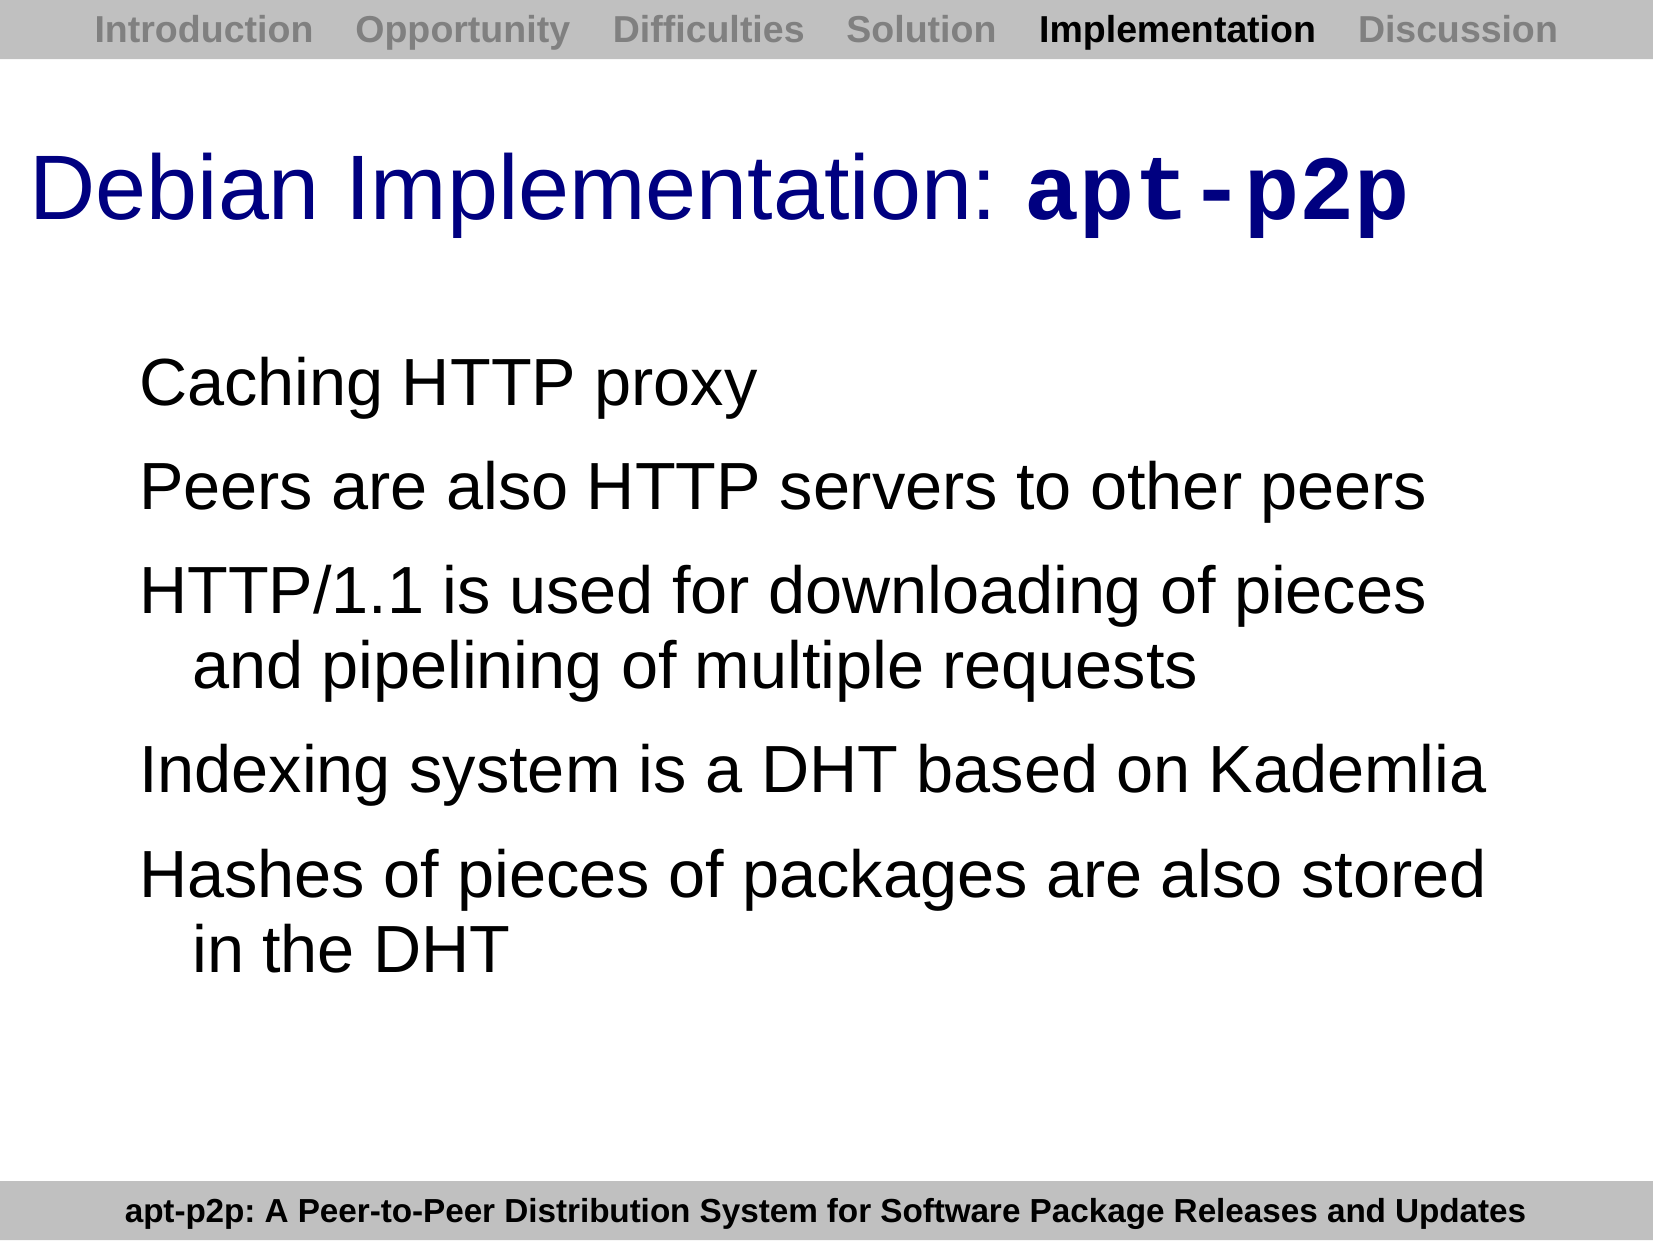

# Debian Implementation: apt-p2p
Caching HTTP proxy
Peers are also HTTP servers to other peers
HTTP/1.1 is used for downloading of pieces and pipelining of multiple requests
Indexing system is a DHT based on Kademlia
Hashes of pieces of packages are also stored in the DHT